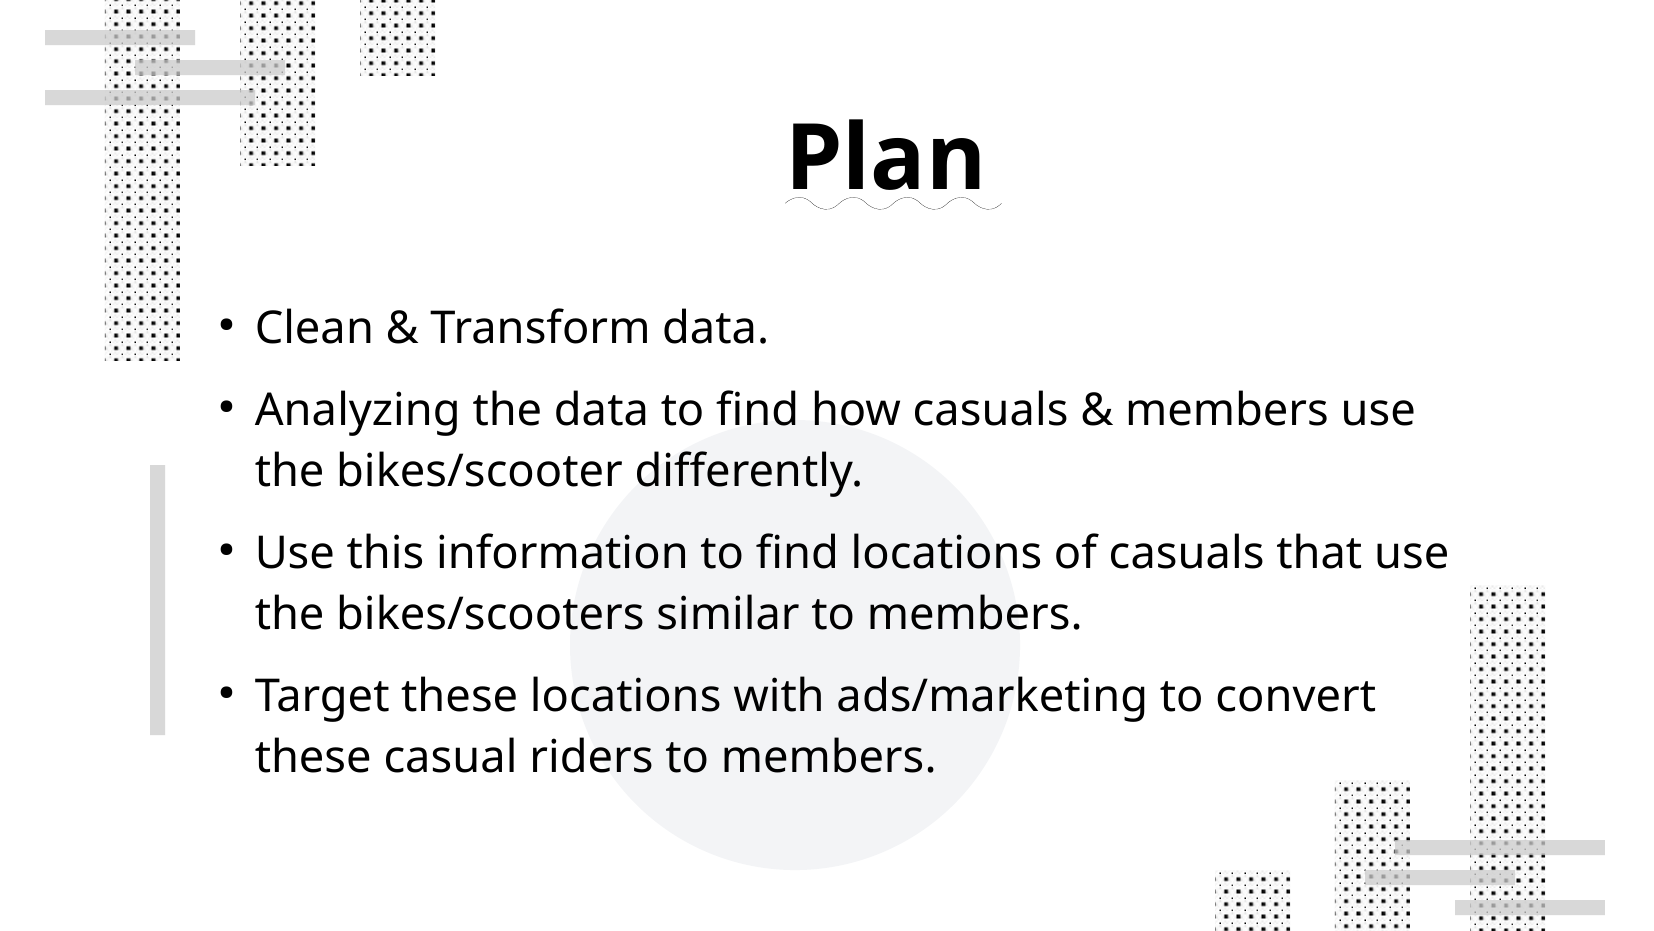

# Plan
Clean & Transform data.
Analyzing the data to find how casuals & members use the bikes/scooter differently.
Use this information to find locations of casuals that use the bikes/scooters similar to members.
Target these locations with ads/marketing to convert these casual riders to members.